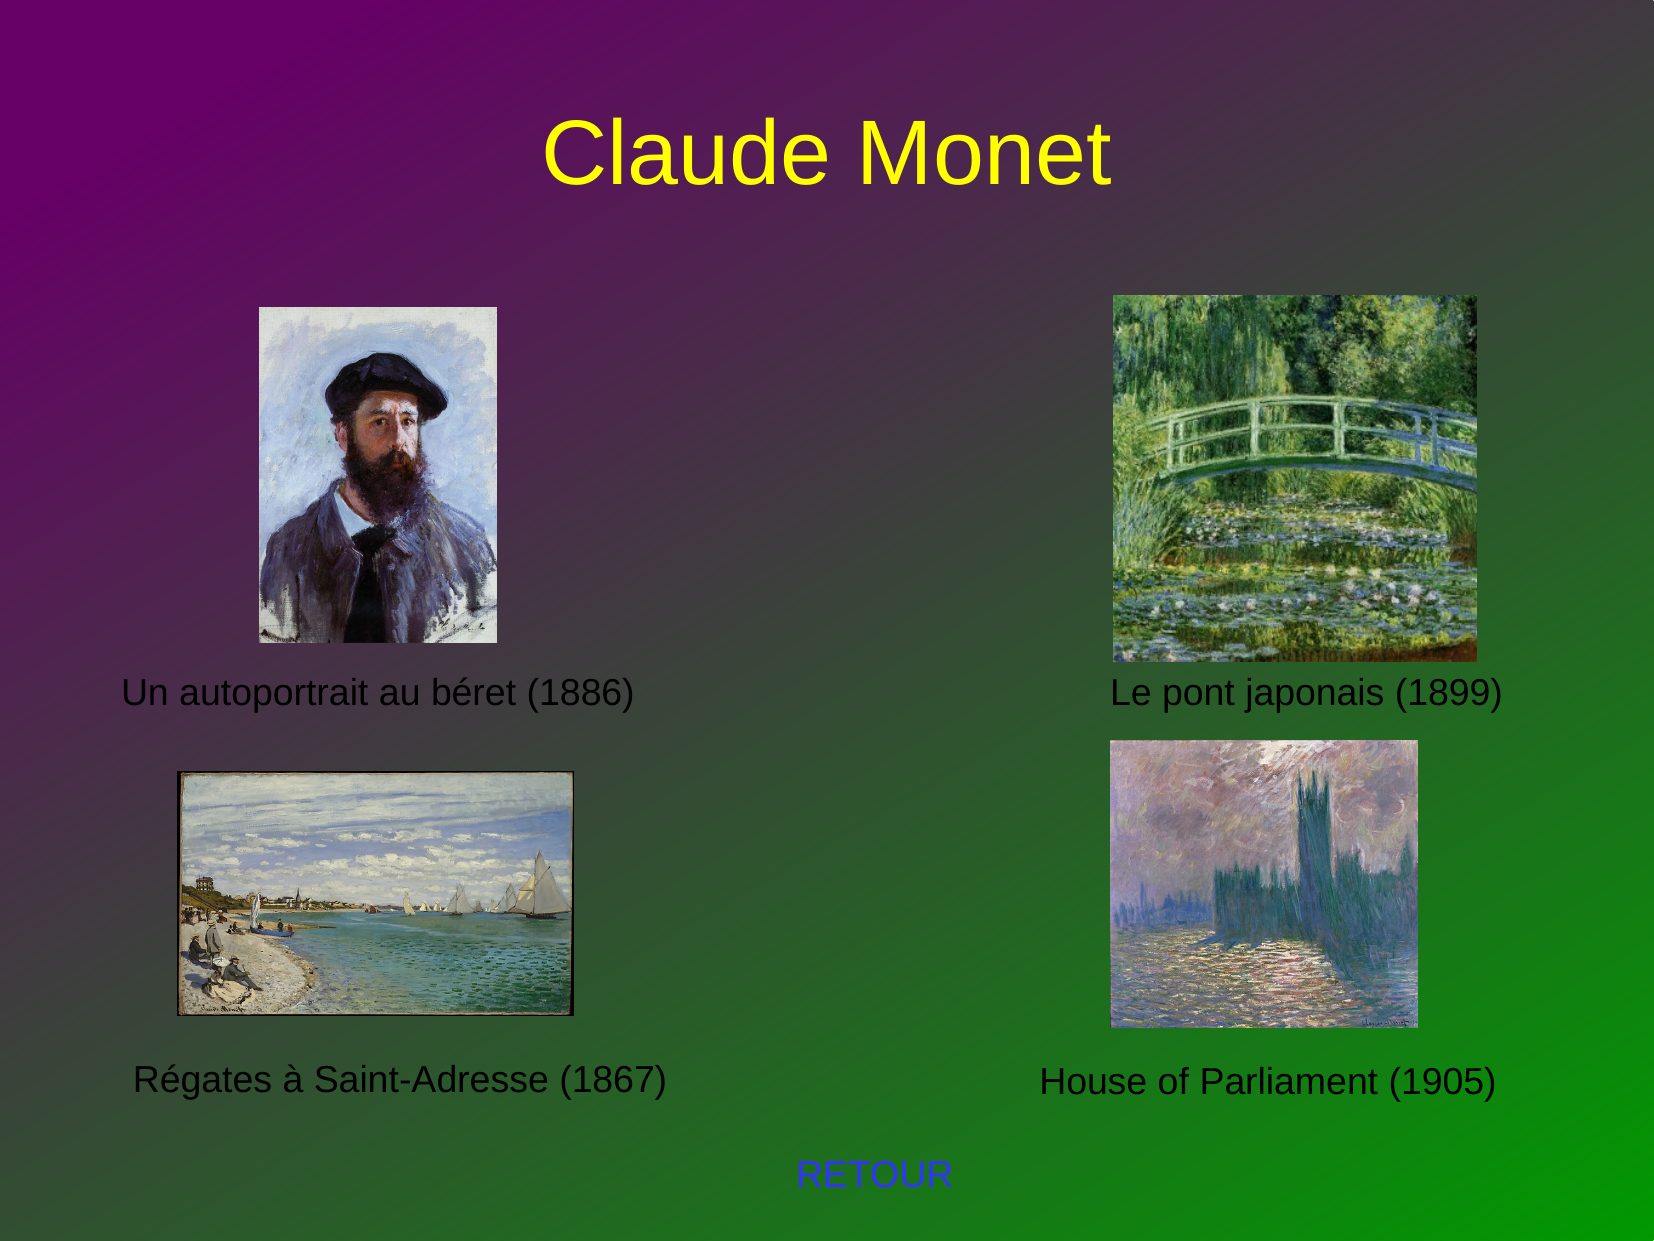

# Claude Monet
Un autoportrait au béret (1886)
Le pont japonais (1899)
Régates à Saint-Adresse (1867)
House of Parliament (1905)
RETOUR